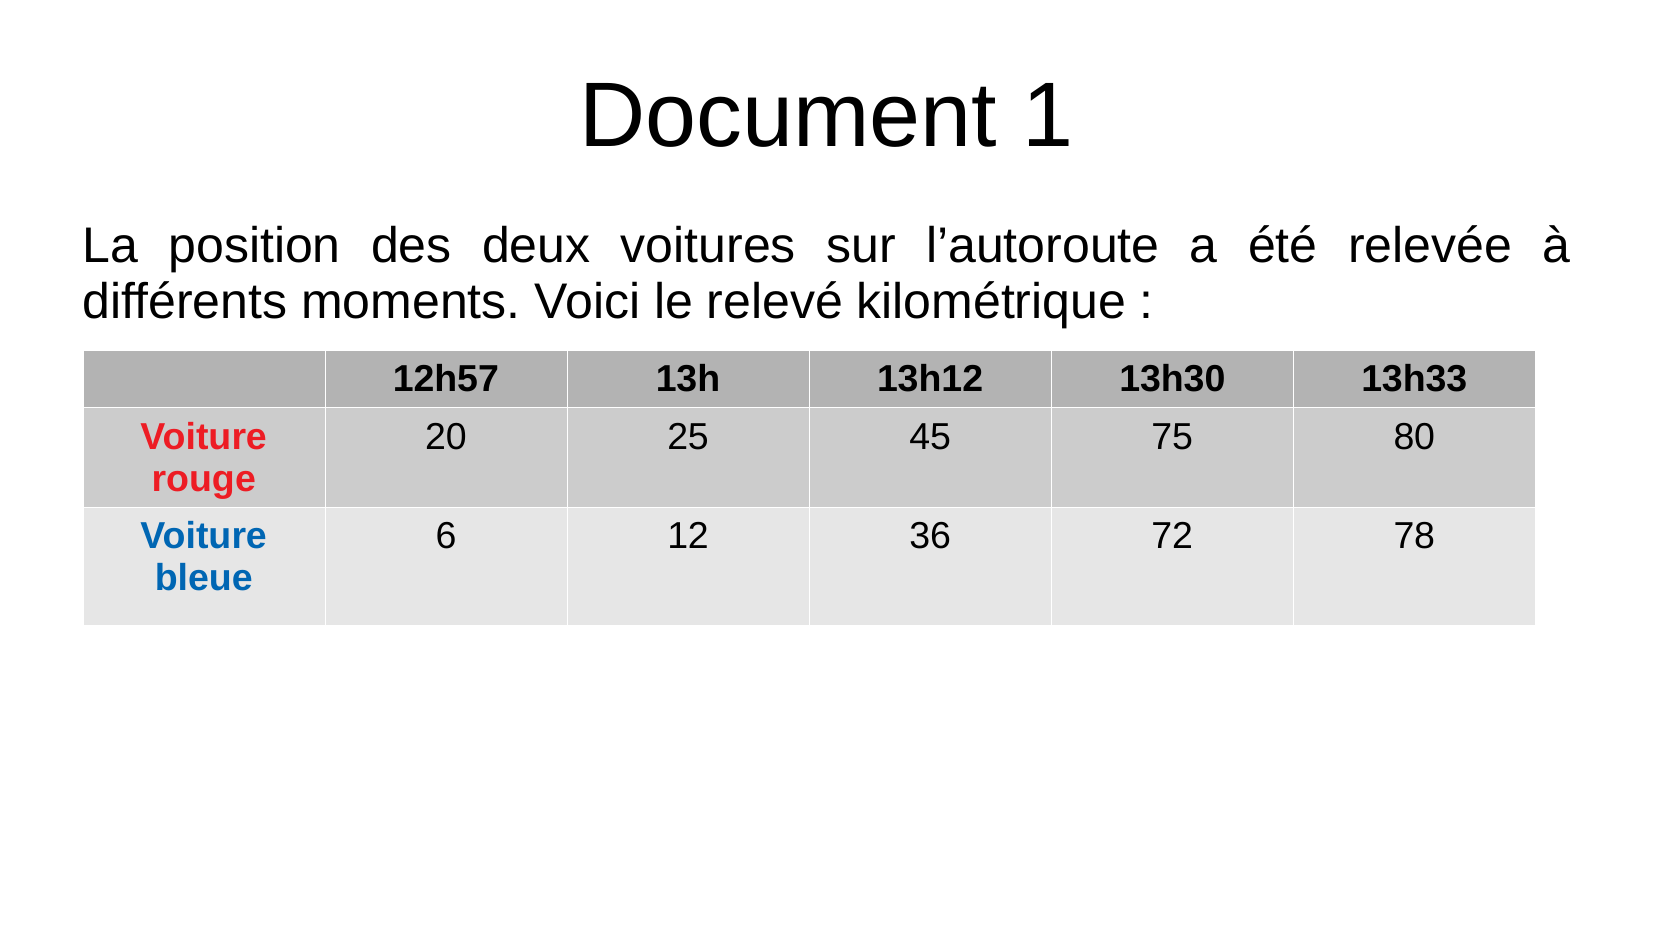

# Document 1
La position des deux voitures sur l’autoroute a été relevée à différents moments. Voici le relevé kilométrique :
| | 12h57 | 13h | 13h12 | 13h30 | 13h33 |
| --- | --- | --- | --- | --- | --- |
| Voiture rouge | 20 | 25 | 45 | 75 | 80 |
| Voiture bleue | 6 | 12 | 36 | 72 | 78 |